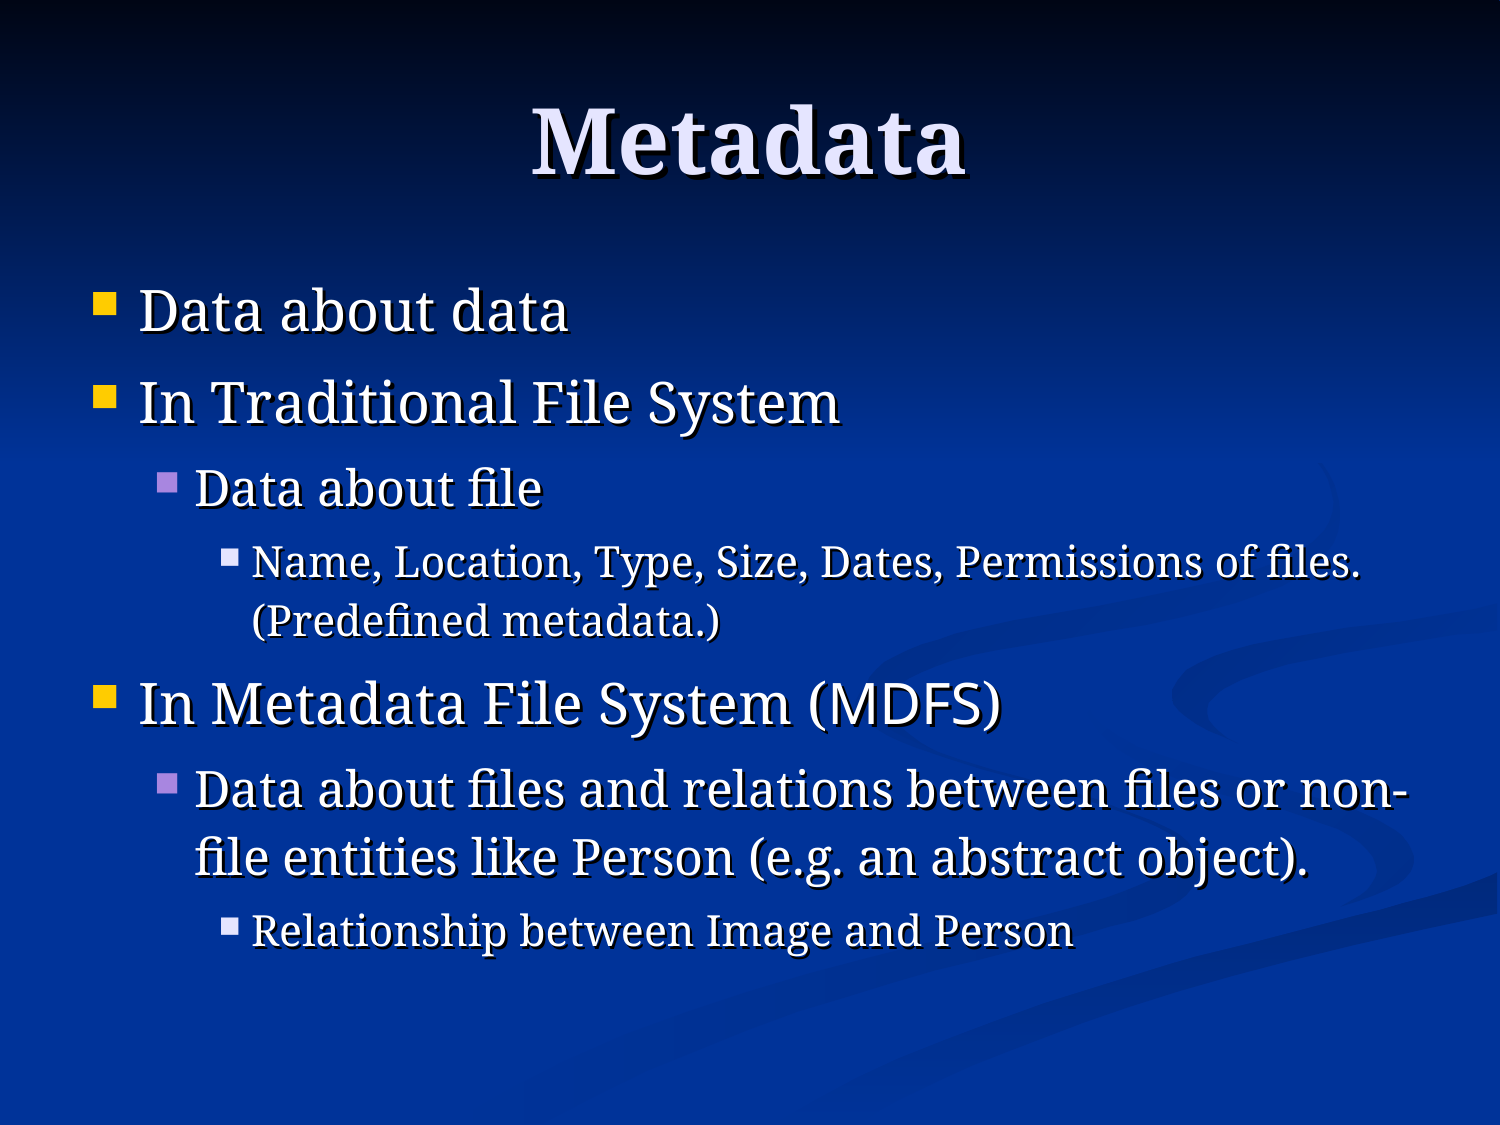

# Metadata
Data about data
In Traditional File System
Data about file
Name, Location, Type, Size, Dates, Permissions of files. (Predefined metadata.)
In Metadata File System (MDFS)
Data about files and relations between files or non-file entities like Person (e.g. an abstract object).
Relationship between Image and Person